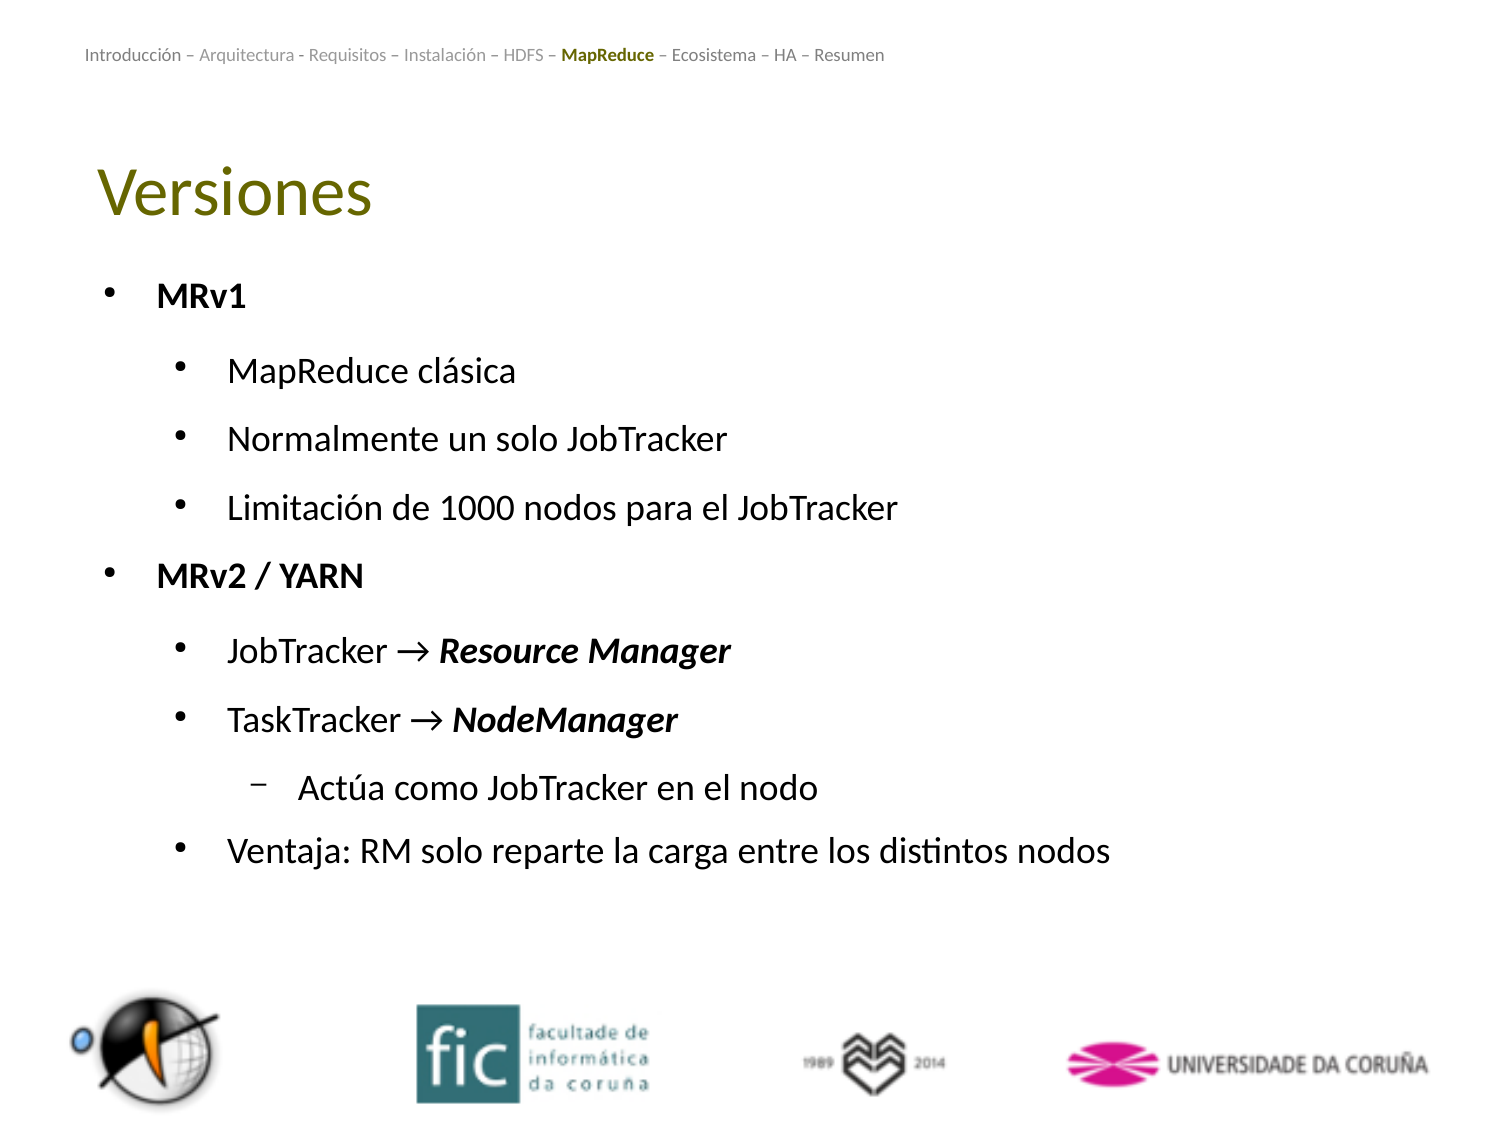

Introducción – Arquitectura - Requisitos – Instalación – HDFS – MapReduce – Ecosistema – HA – Resumen
# Versiones
MRv1
MapReduce clásica
Normalmente un solo JobTracker
Limitación de 1000 nodos para el JobTracker
MRv2 / YARN
JobTracker → Resource Manager
TaskTracker → NodeManager
Actúa como JobTracker en el nodo
Ventaja: RM solo reparte la carga entre los distintos nodos